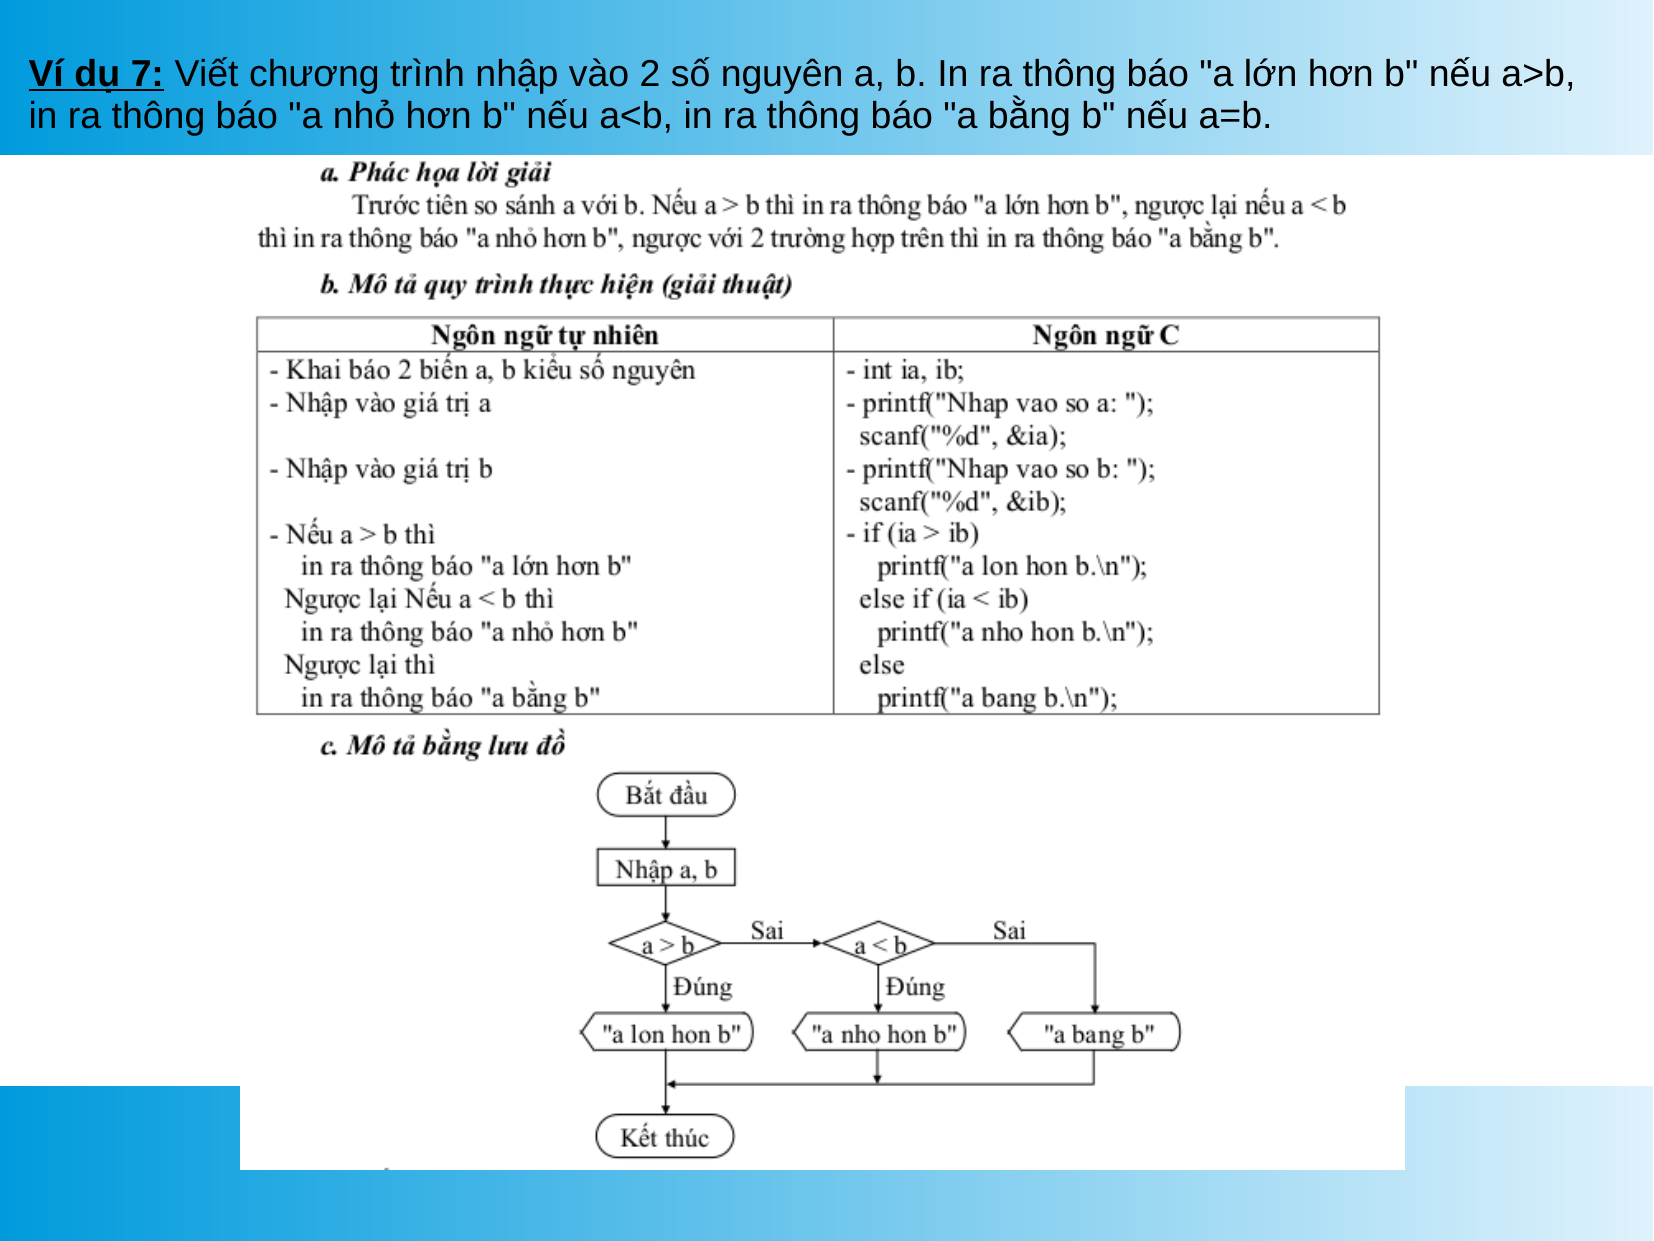

Ví dụ 7: Viết chương trình nhập vào 2 số nguyên a, b. In ra thông báo "a lớn hơn b" nếu a>b, in ra thông báo "a nhỏ hơn b" nếu a<b, in ra thông báo "a bằng b" nếu a=b.